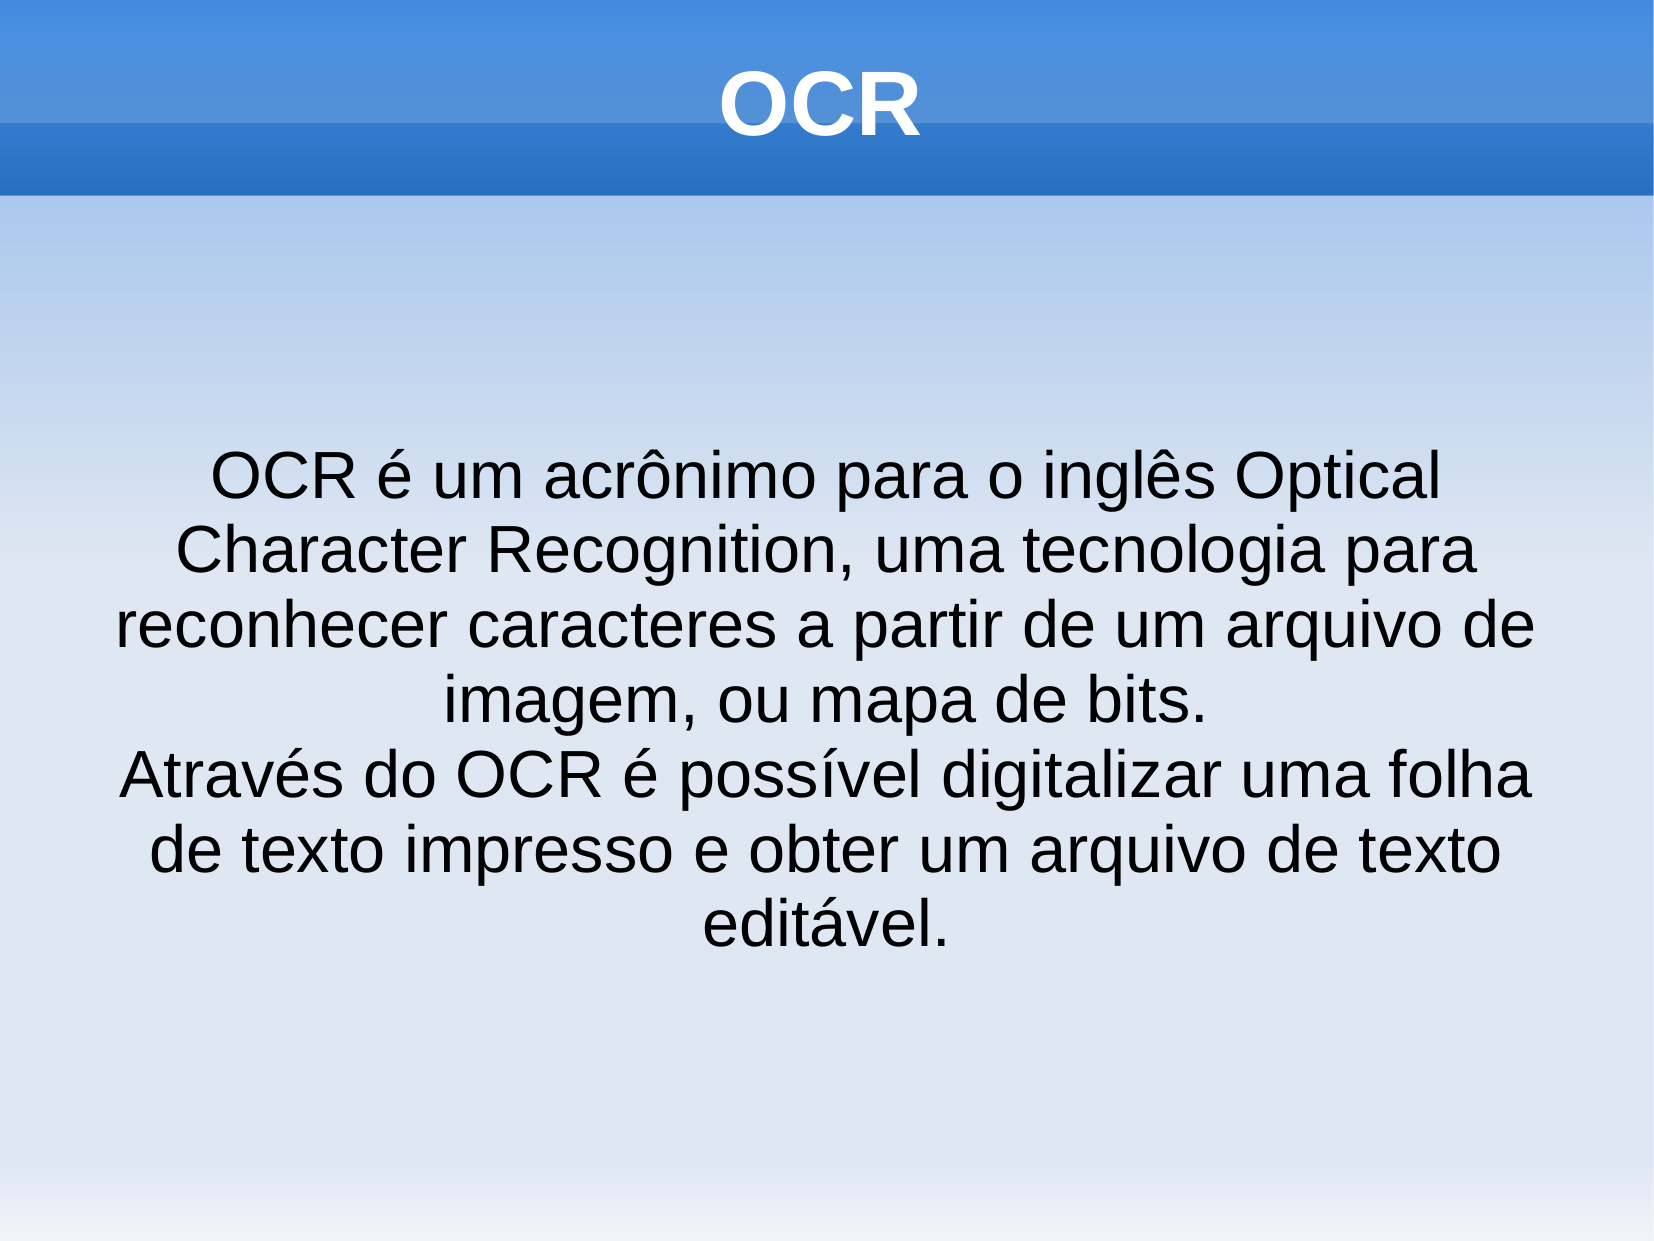

# OCR
OCR é um acrônimo para o inglês Optical Character Recognition, uma tecnologia para reconhecer caracteres a partir de um arquivo de imagem, ou mapa de bits.
Através do OCR é possível digitalizar uma folha de texto impresso e obter um arquivo de texto editável.